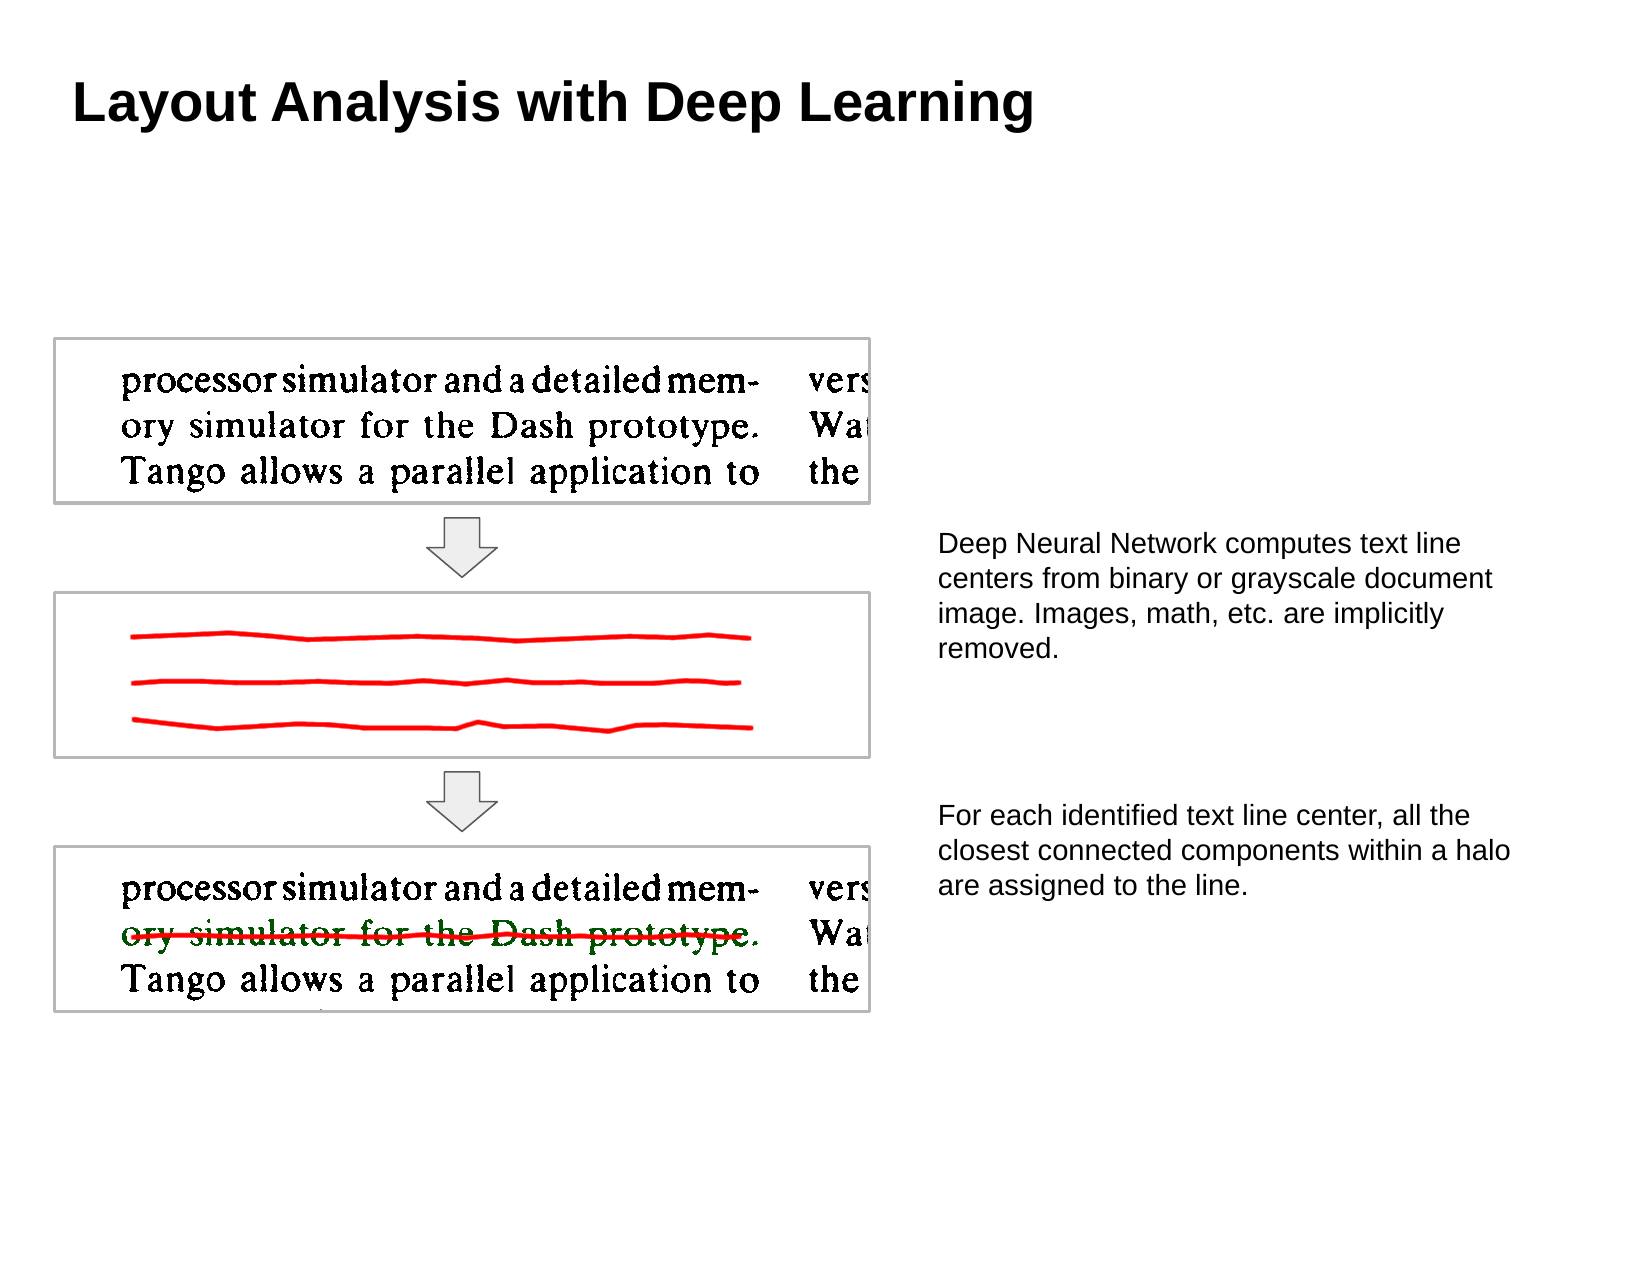

# Layout Analysis with Deep Learning
Deep Neural Network computes text line centers from binary or grayscale document image. Images, math, etc. are implicitly removed.
For each identified text line center, all the closest connected components within a halo are assigned to the line.